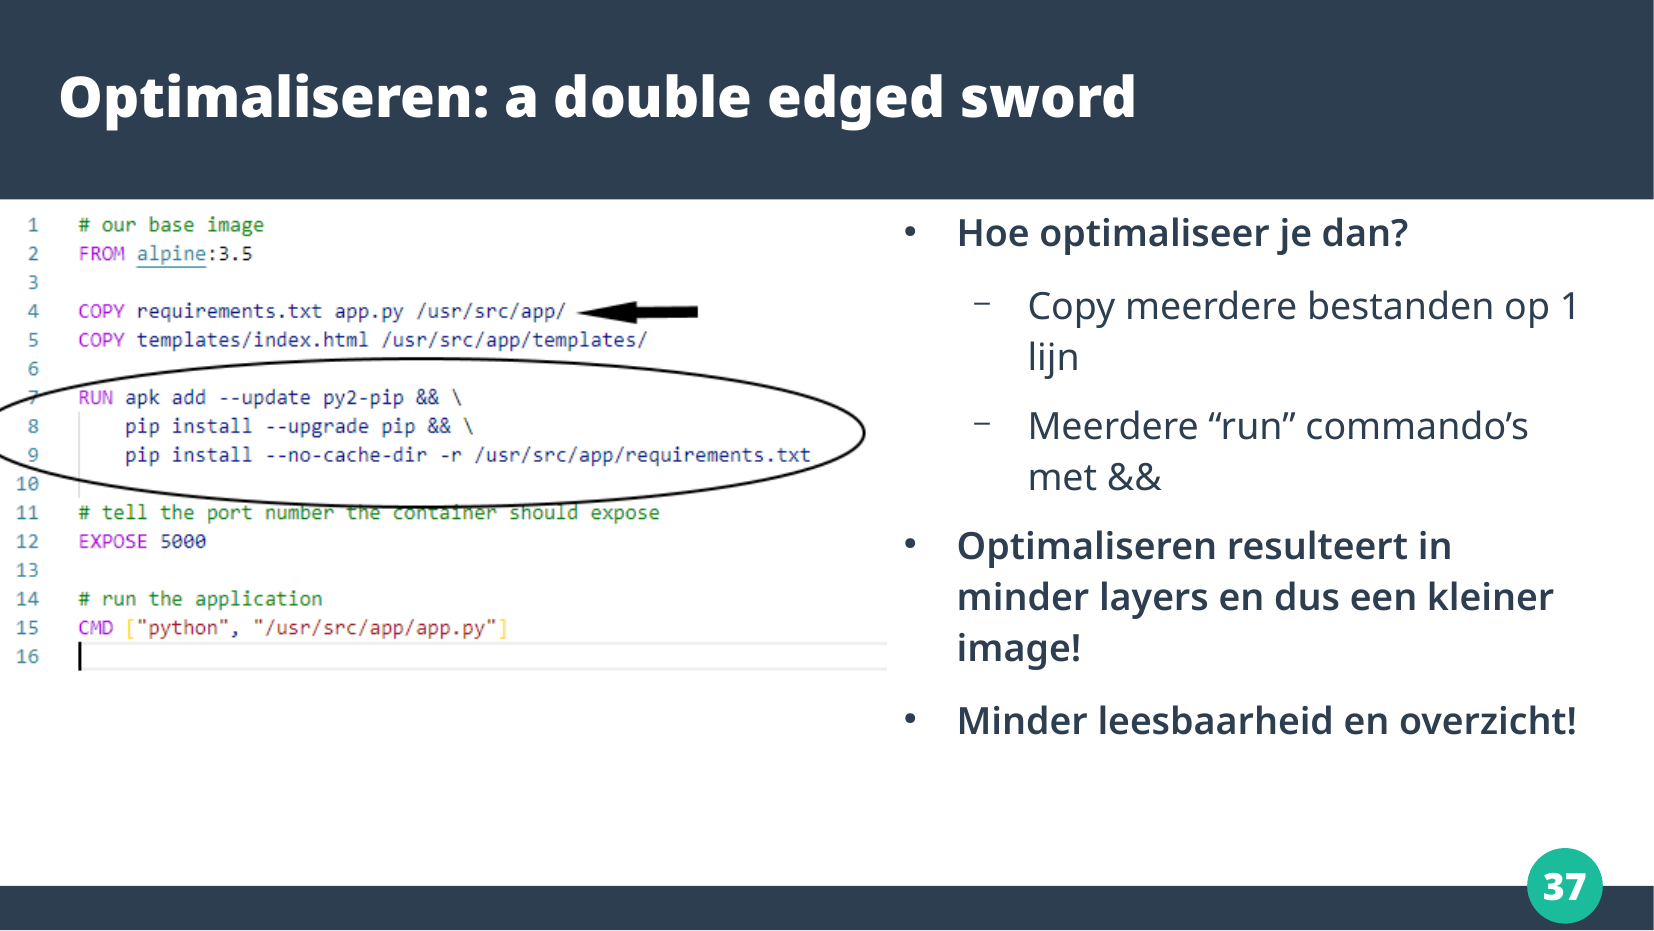

# Optimaliseren: a double edged sword
Hoe optimaliseer je dan?
Copy meerdere bestanden op 1 lijn
Meerdere “run” commando’s met &&
Optimaliseren resulteert in minder layers en dus een kleiner image!
Minder leesbaarheid en overzicht!